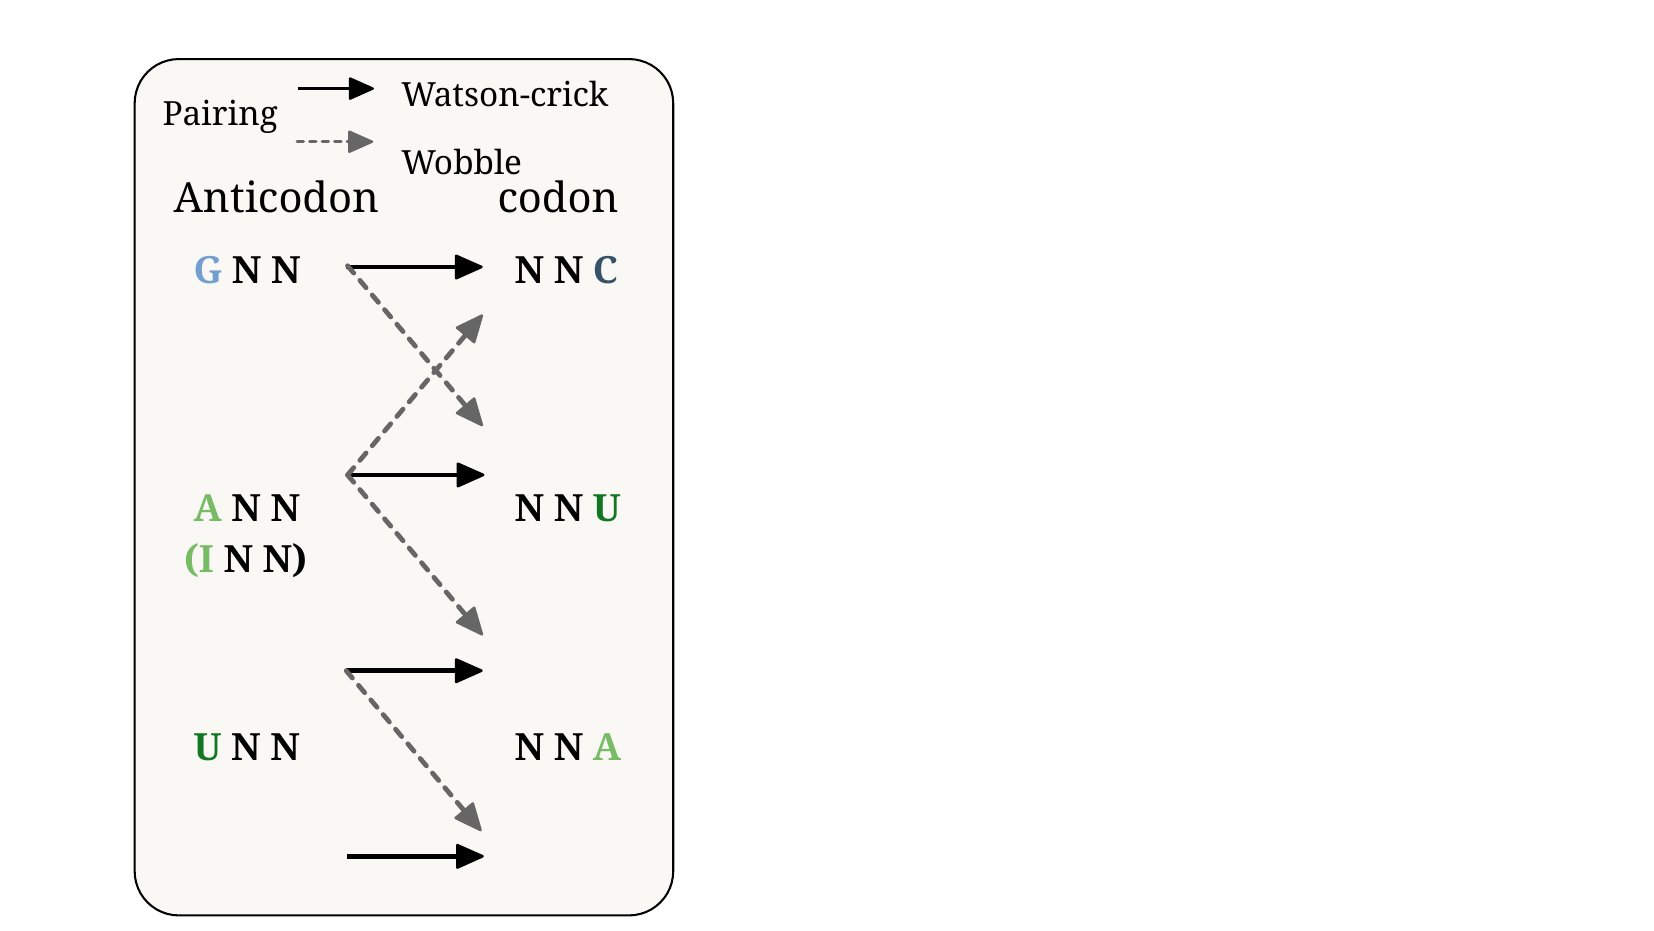

Watson-crick
Wobble
Pairing
Anticodon codon
 G N N
 A N N
(I N N)
 U N N
 C N N
N N C
N N U
N N A
N N G